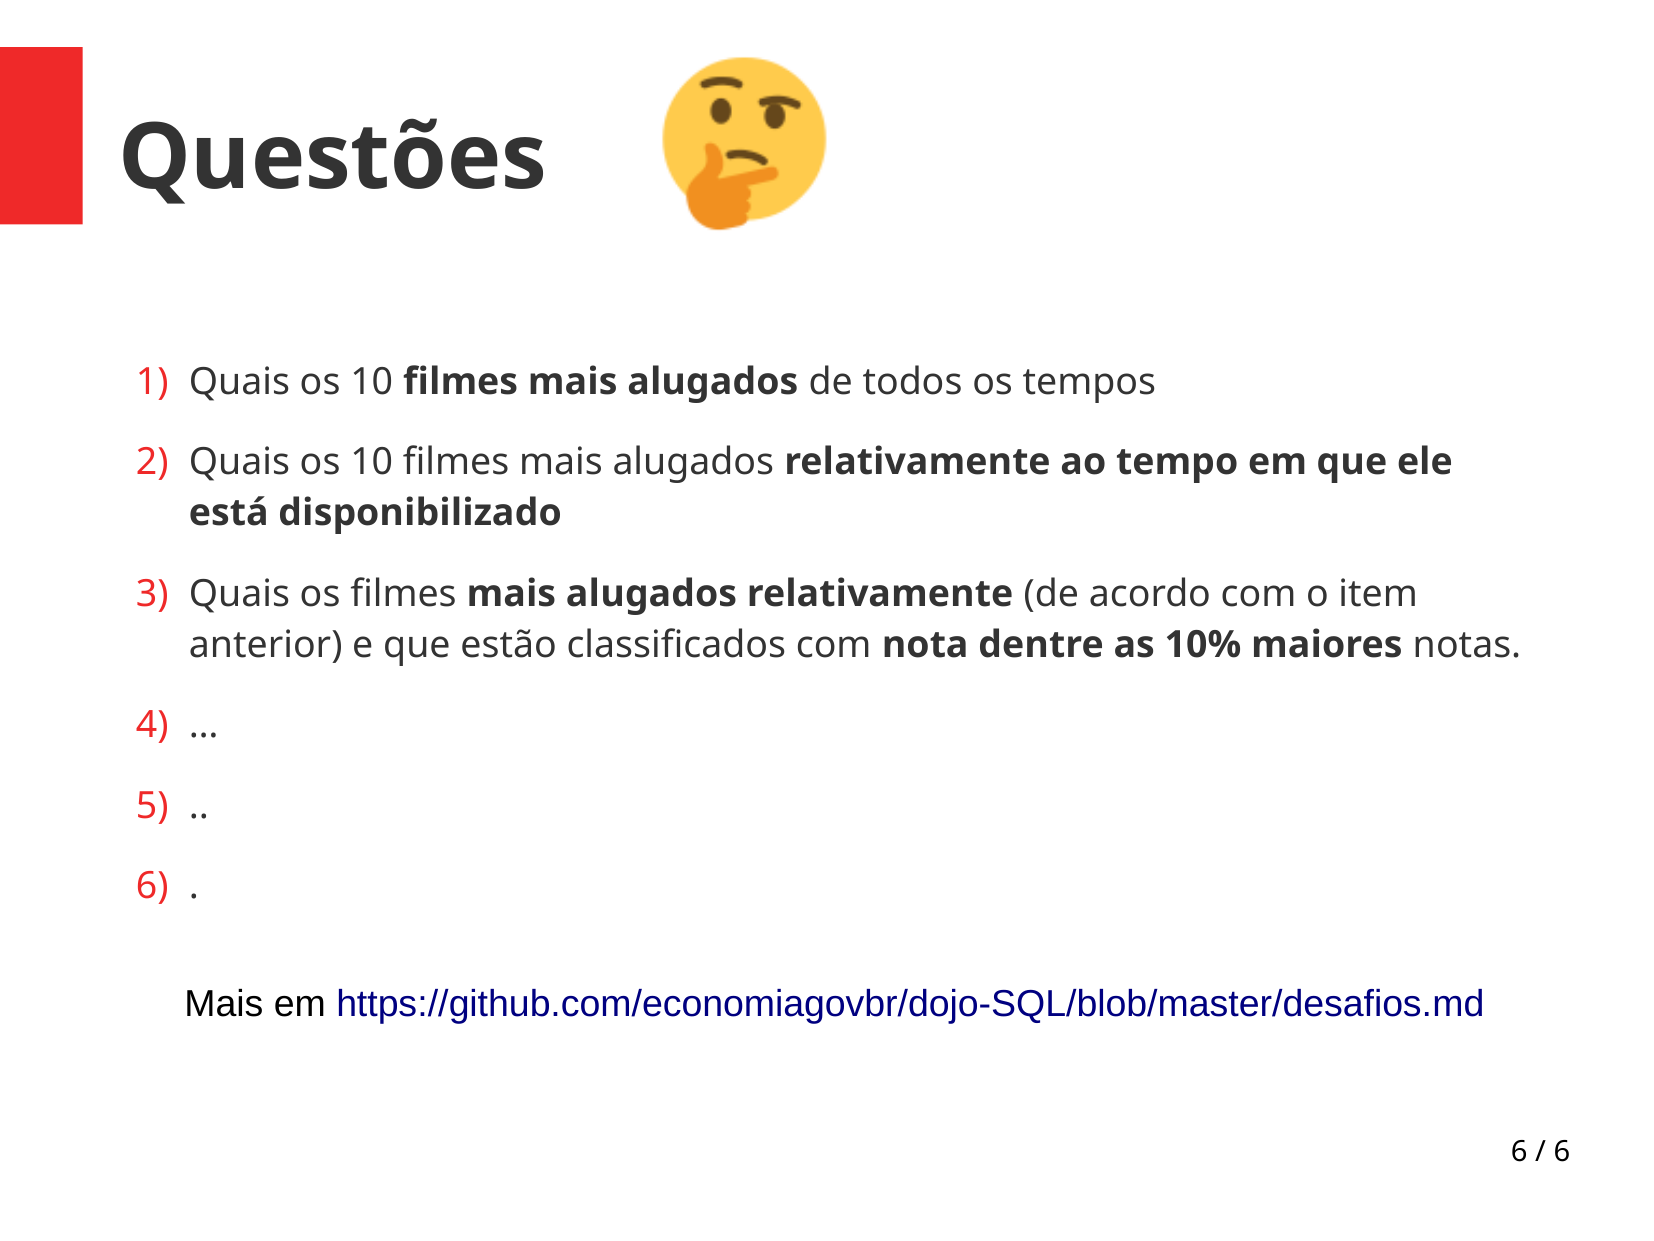

# Questões
Quais os 10 filmes mais alugados de todos os tempos
Quais os 10 filmes mais alugados relativamente ao tempo em que ele está disponibilizado
Quais os filmes mais alugados relativamente (de acordo com o item anterior) e que estão classificados com nota dentre as 10% maiores notas.
…
..
.
Mais em https://github.com/economiagovbr/dojo-SQL/blob/master/desafios.md
6